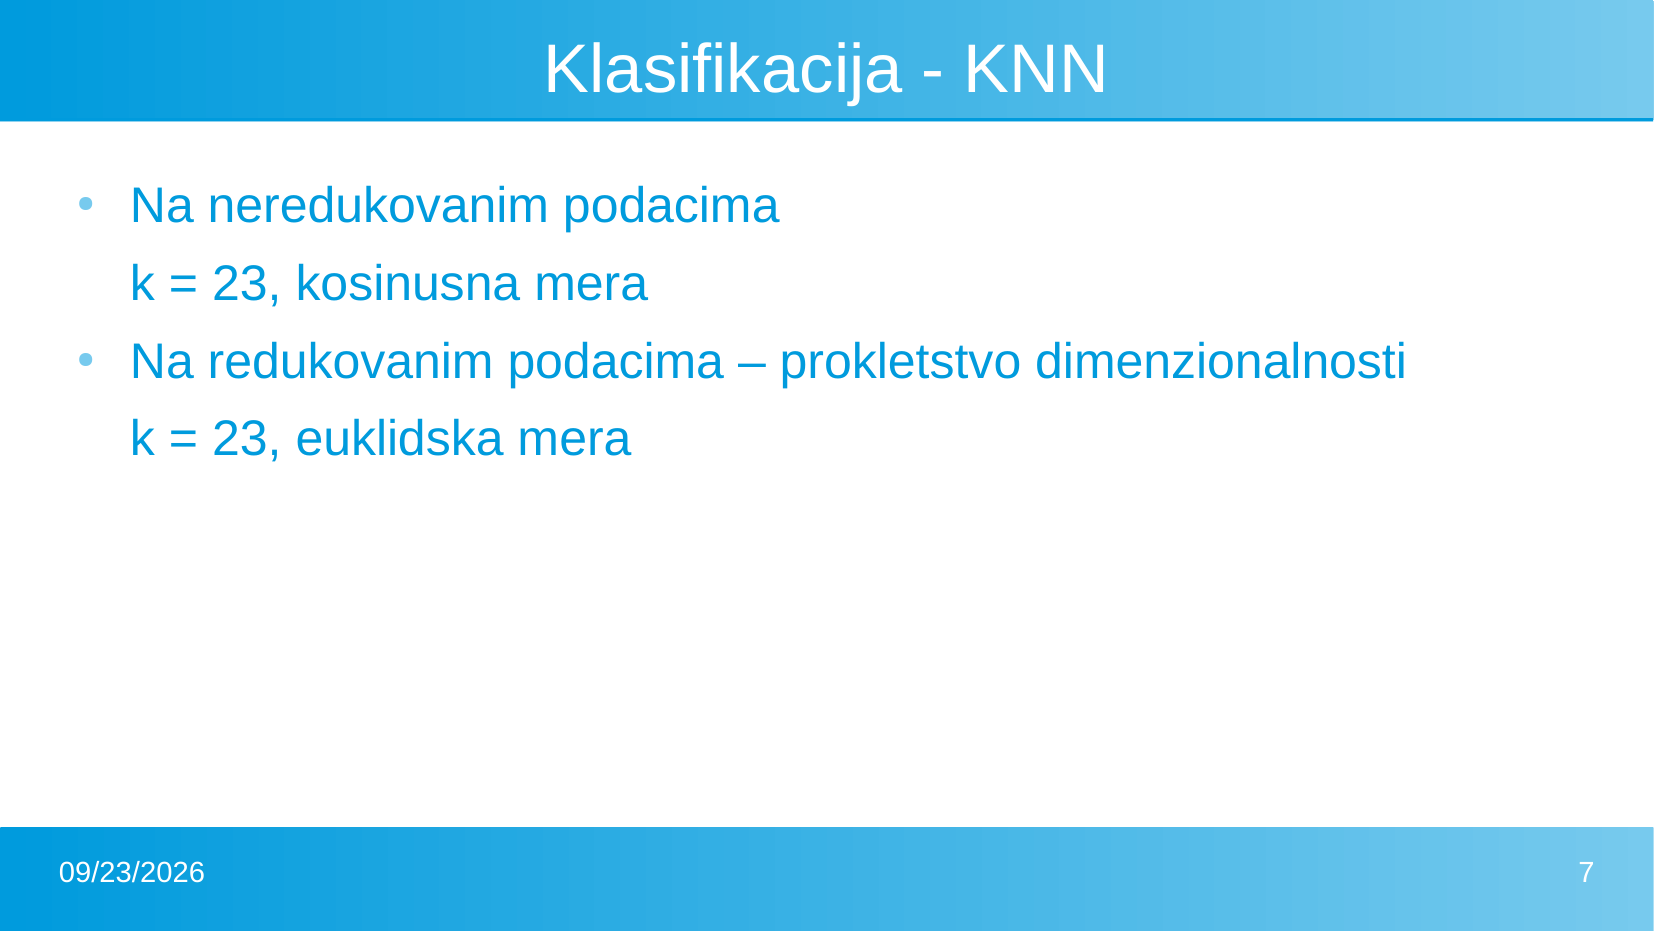

# Klasifikacija - KNN
Na neredukovanim podacima
k = 23, kosinusna mera
Na redukovanim podacima – prokletstvo dimenzionalnosti
k = 23, euklidska mera
7